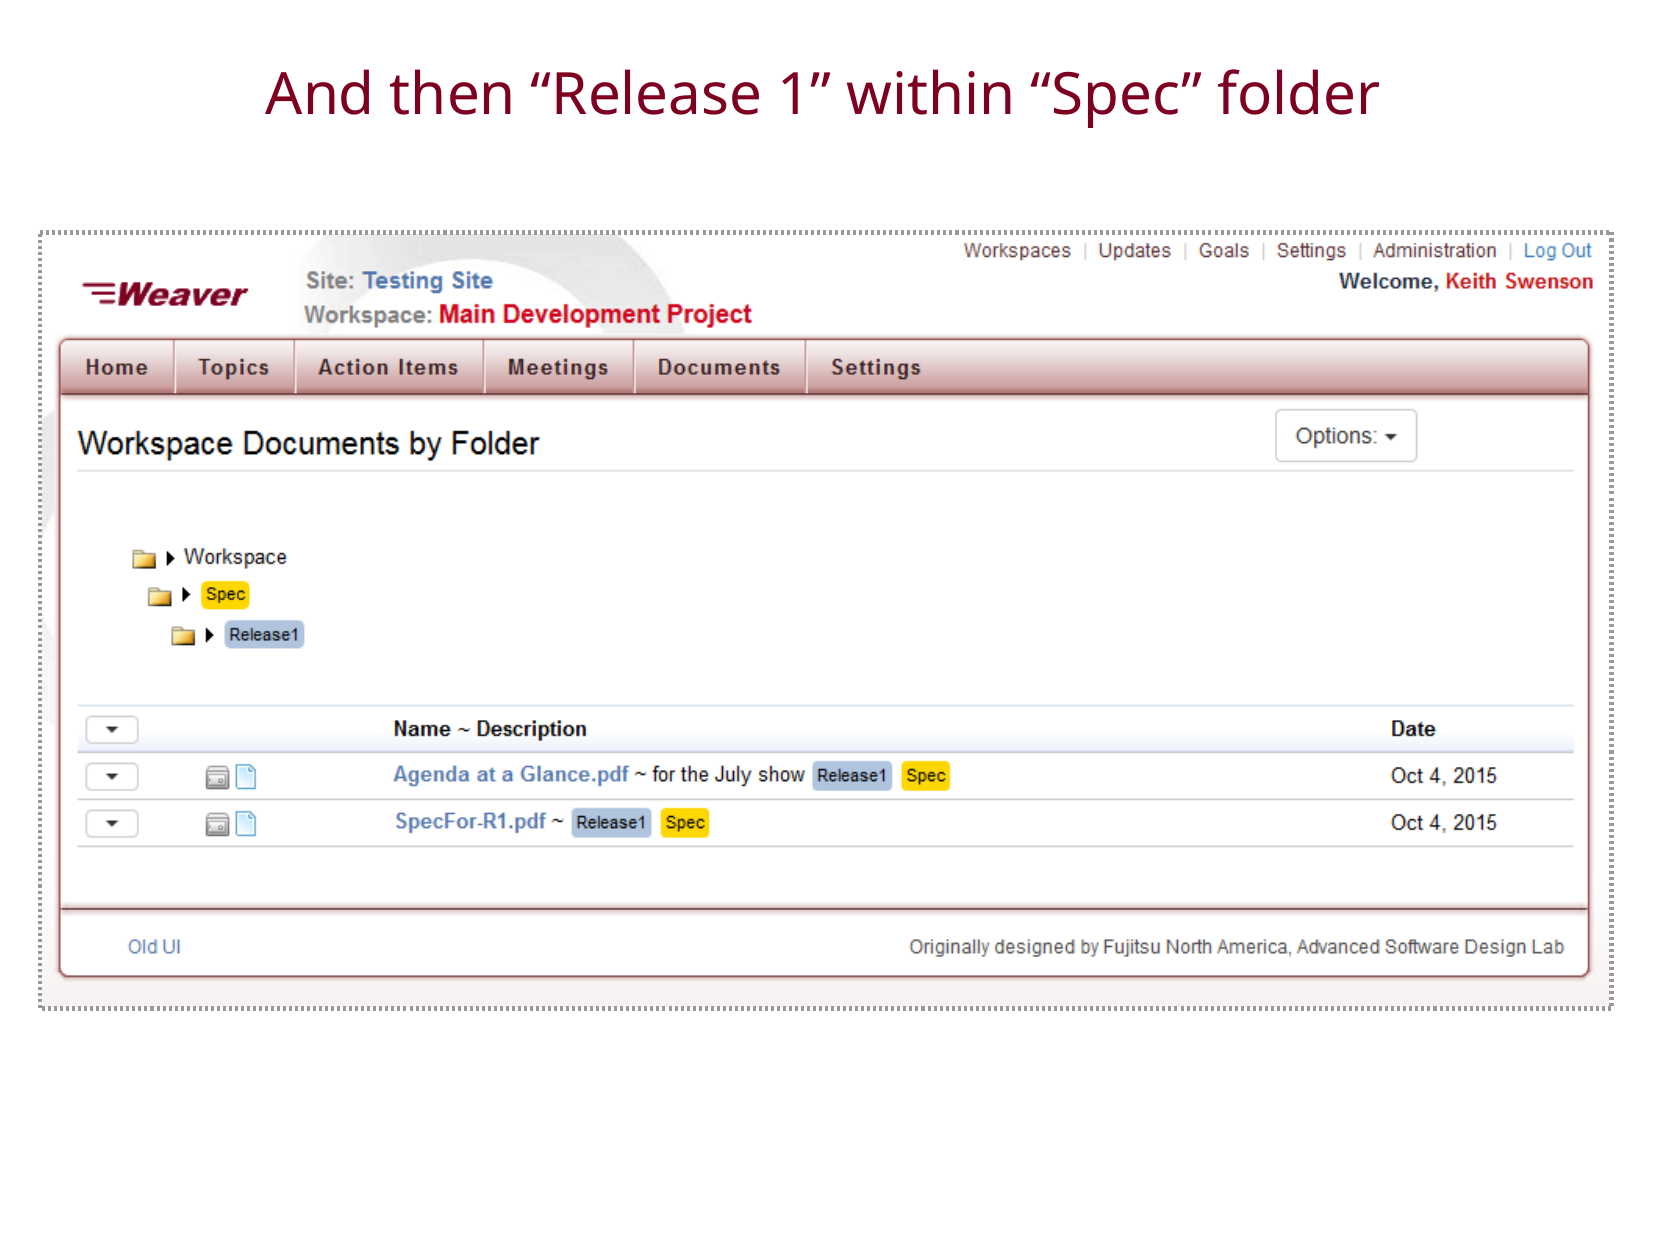

# And then “Release 1” within “Spec” folder